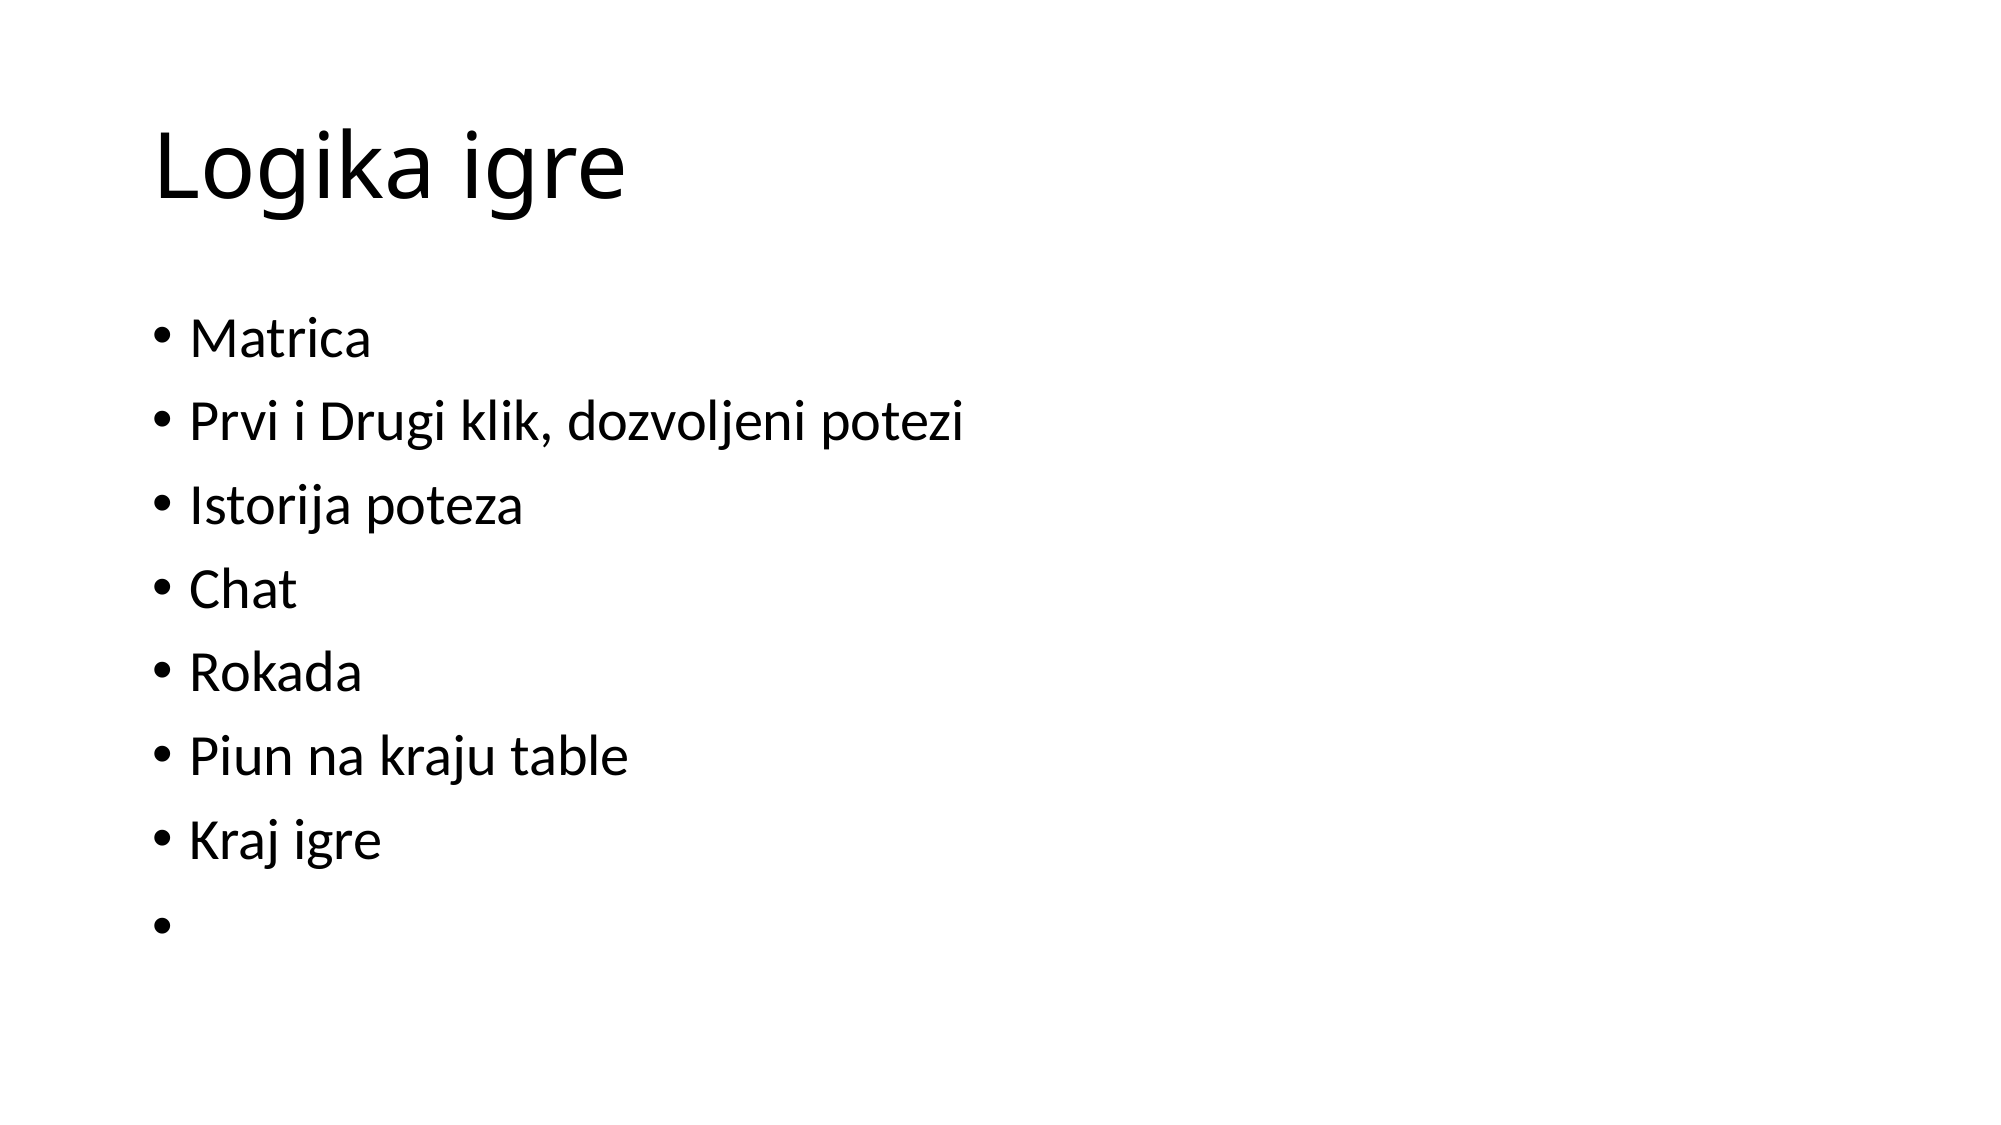

# Logika igre
Matrica
Prvi i Drugi klik, dozvoljeni potezi
Istorija poteza
Chat
Rokada
Piun na kraju table
Kraj igre